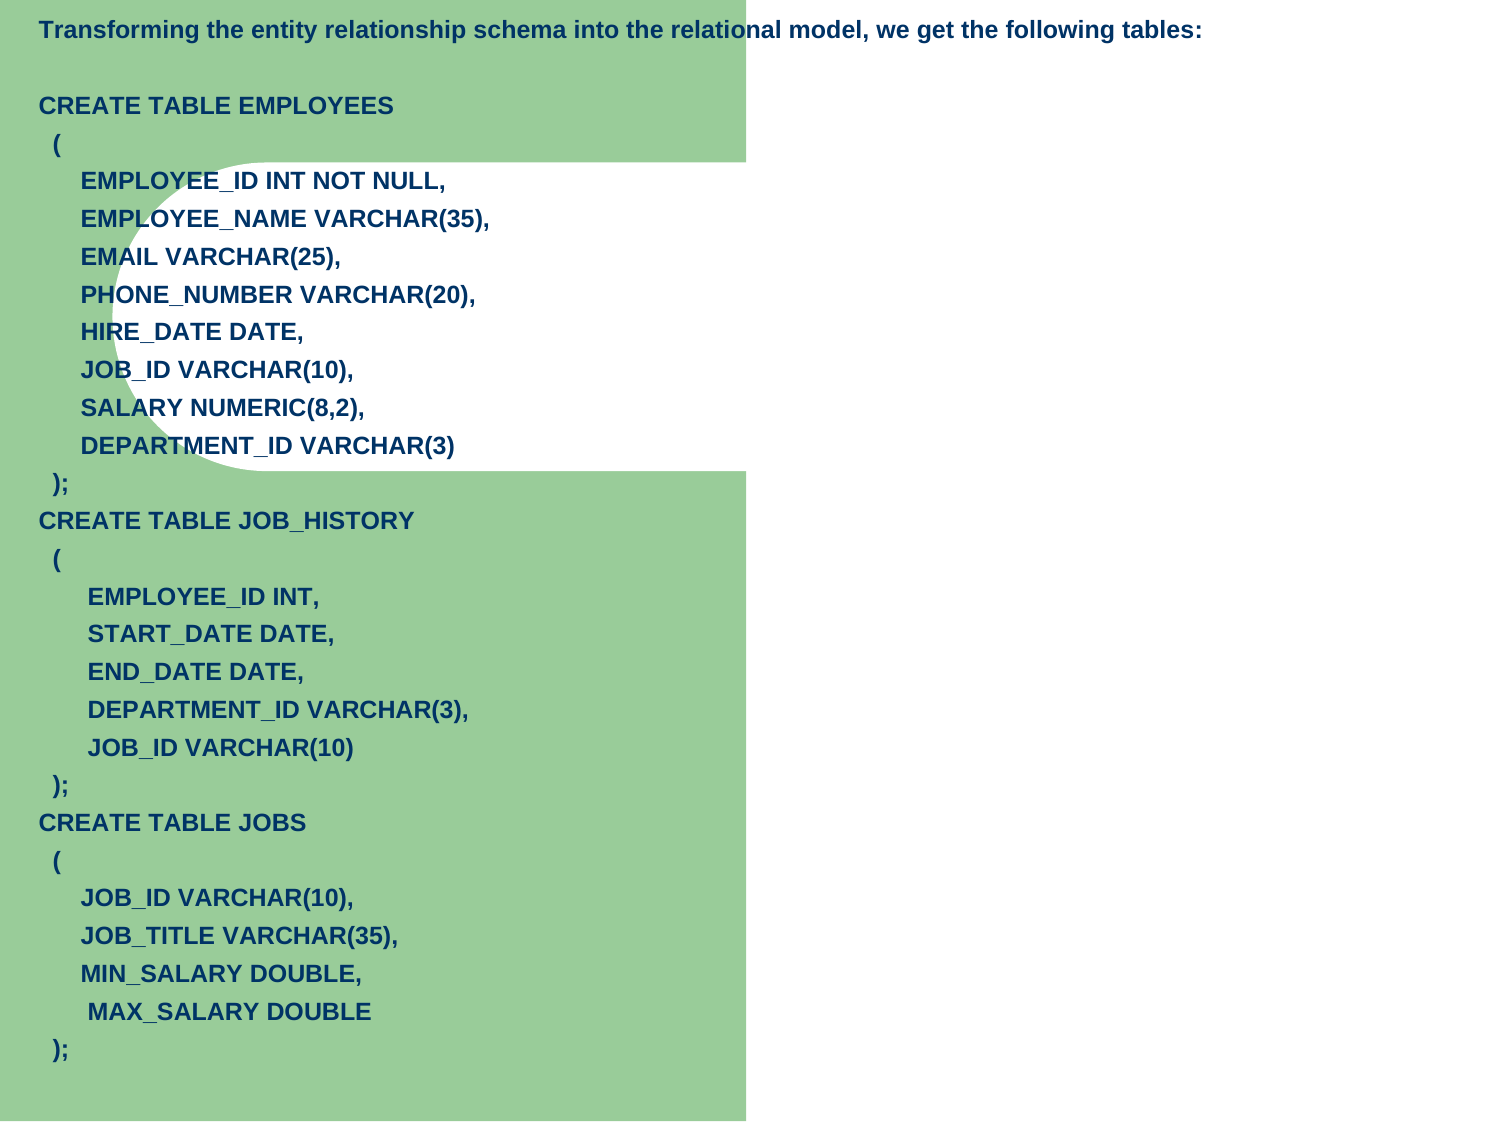

Transforming the entity relationship schema into the relational model, we get the following tables:
CREATE TABLE EMPLOYEES
 (
 EMPLOYEE_ID INT NOT NULL,
 EMPLOYEE_NAME VARCHAR(35),
 EMAIL VARCHAR(25),
 PHONE_NUMBER VARCHAR(20),
 HIRE_DATE DATE,
 JOB_ID VARCHAR(10),
 SALARY NUMERIC(8,2),
 DEPARTMENT_ID VARCHAR(3)
 );
CREATE TABLE JOB_HISTORY
 (
 EMPLOYEE_ID INT,
 START_DATE DATE,
 END_DATE DATE,
 DEPARTMENT_ID VARCHAR(3),
 JOB_ID VARCHAR(10)
 );
CREATE TABLE JOBS
 (
 JOB_ID VARCHAR(10),
 JOB_TITLE VARCHAR(35),
 MIN_SALARY DOUBLE,
 MAX_SALARY DOUBLE
 );